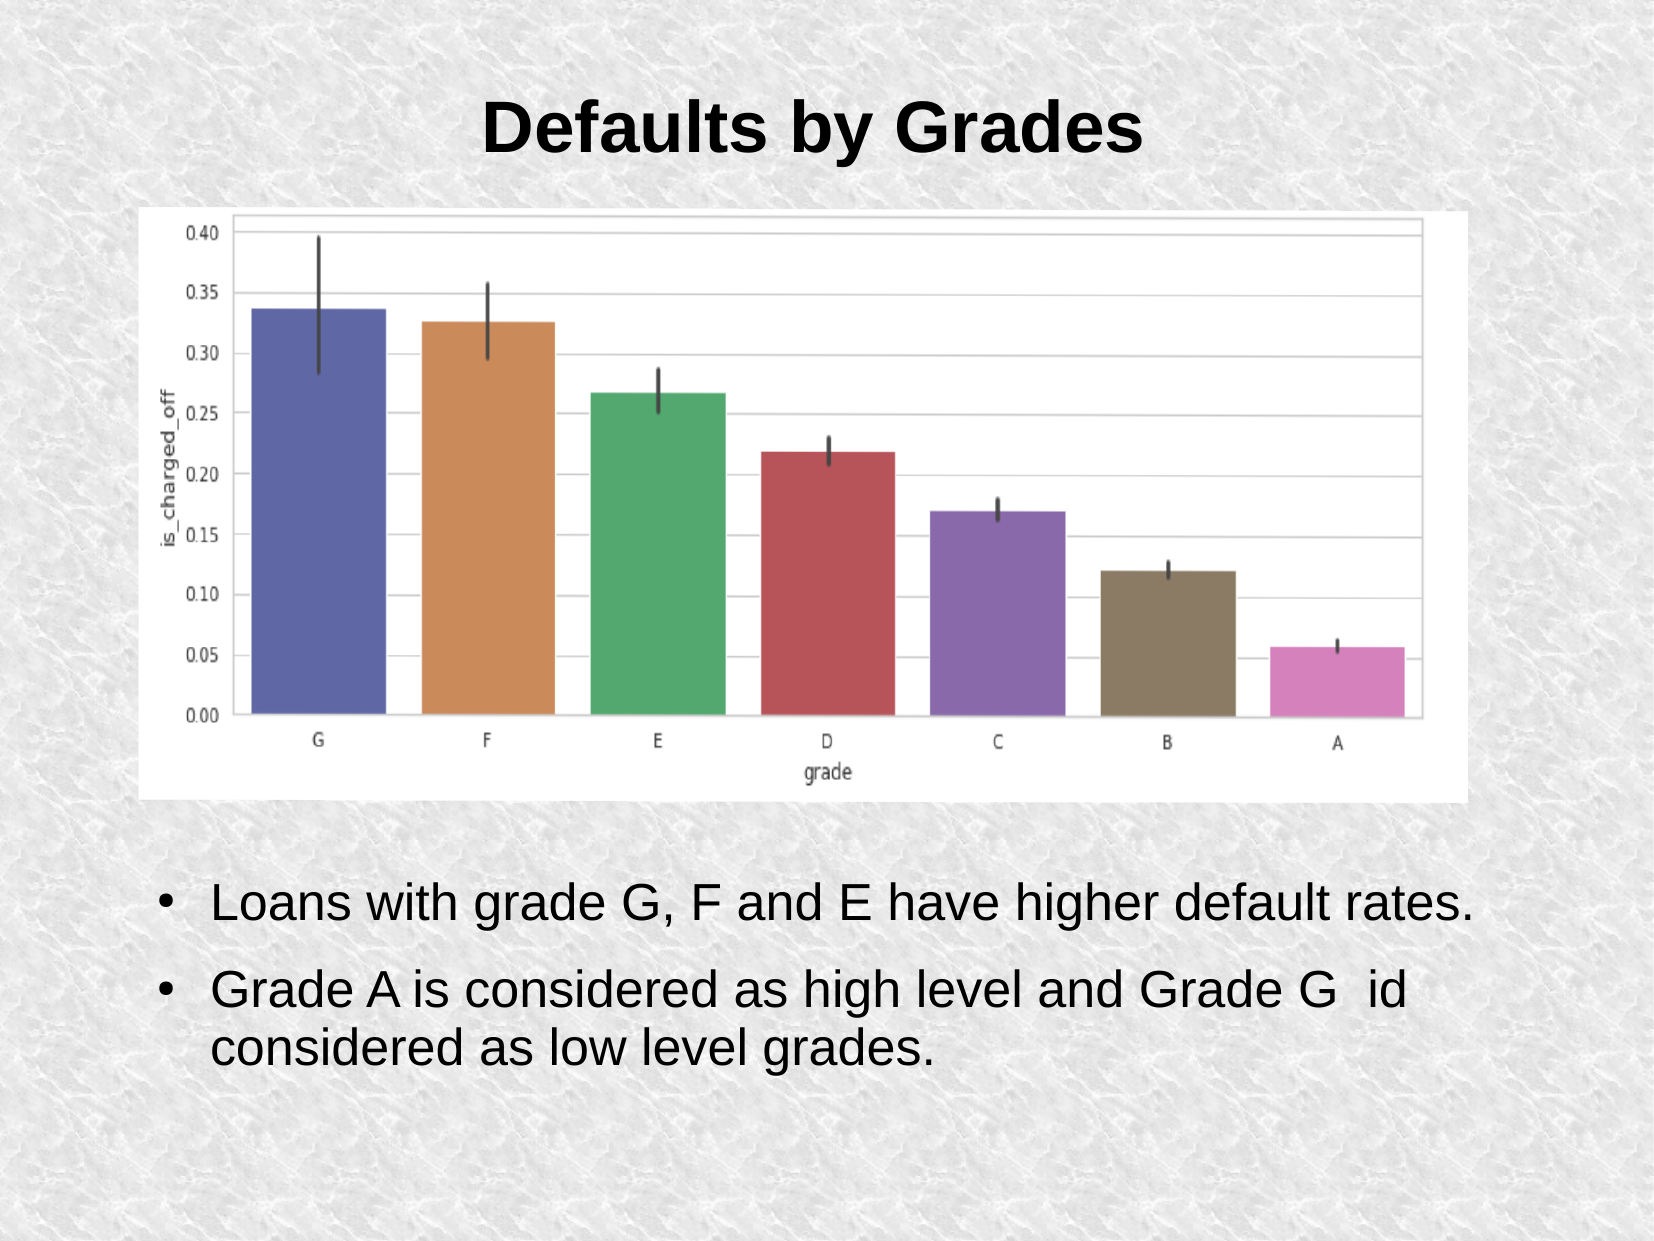

# Defaults by Grades
Loans with grade G, F and E have higher default rates.
Grade A is considered as high level and Grade G id considered as low level grades.